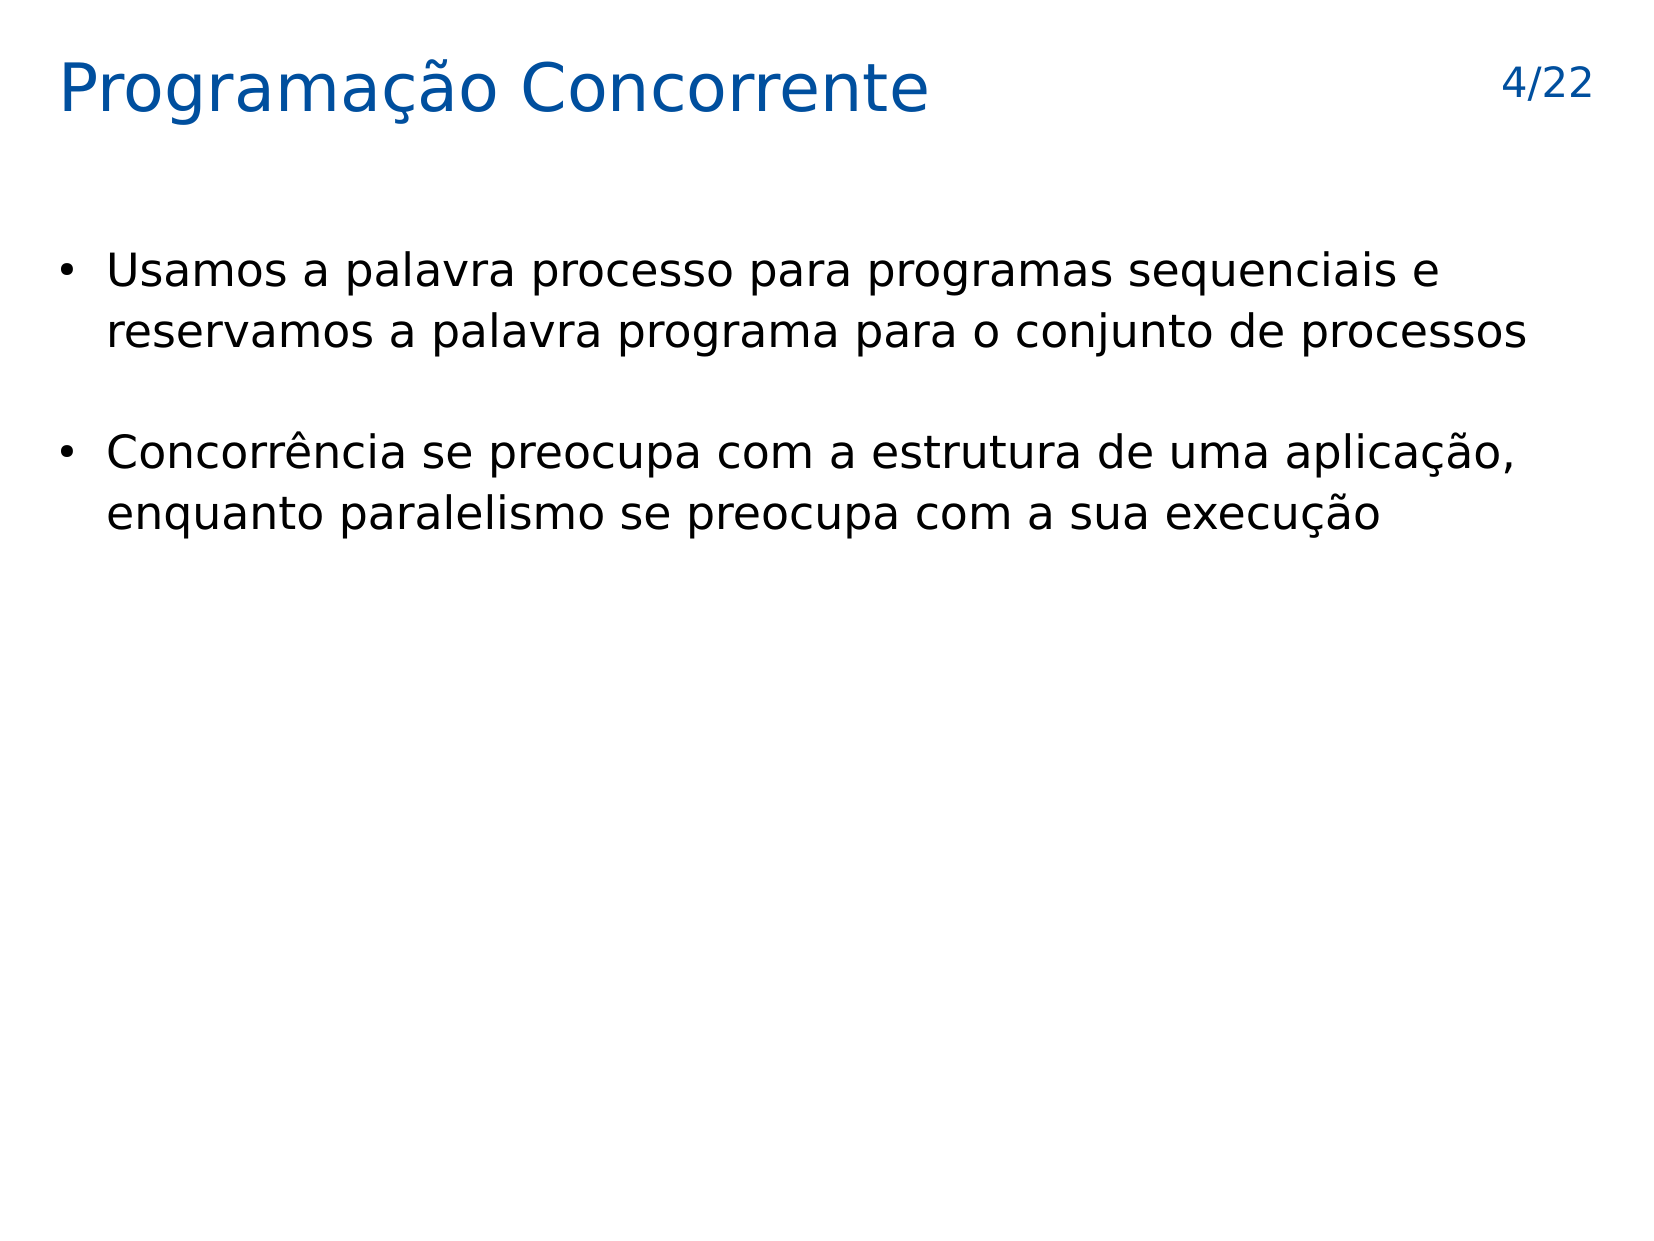

# Programação Concorrente
4
Usamos a palavra processo para programas sequenciais e reservamos a palavra programa para o conjunto de processos
Concorrência se preocupa com a estrutura de uma aplicação, enquanto paralelismo se preocupa com a sua execução